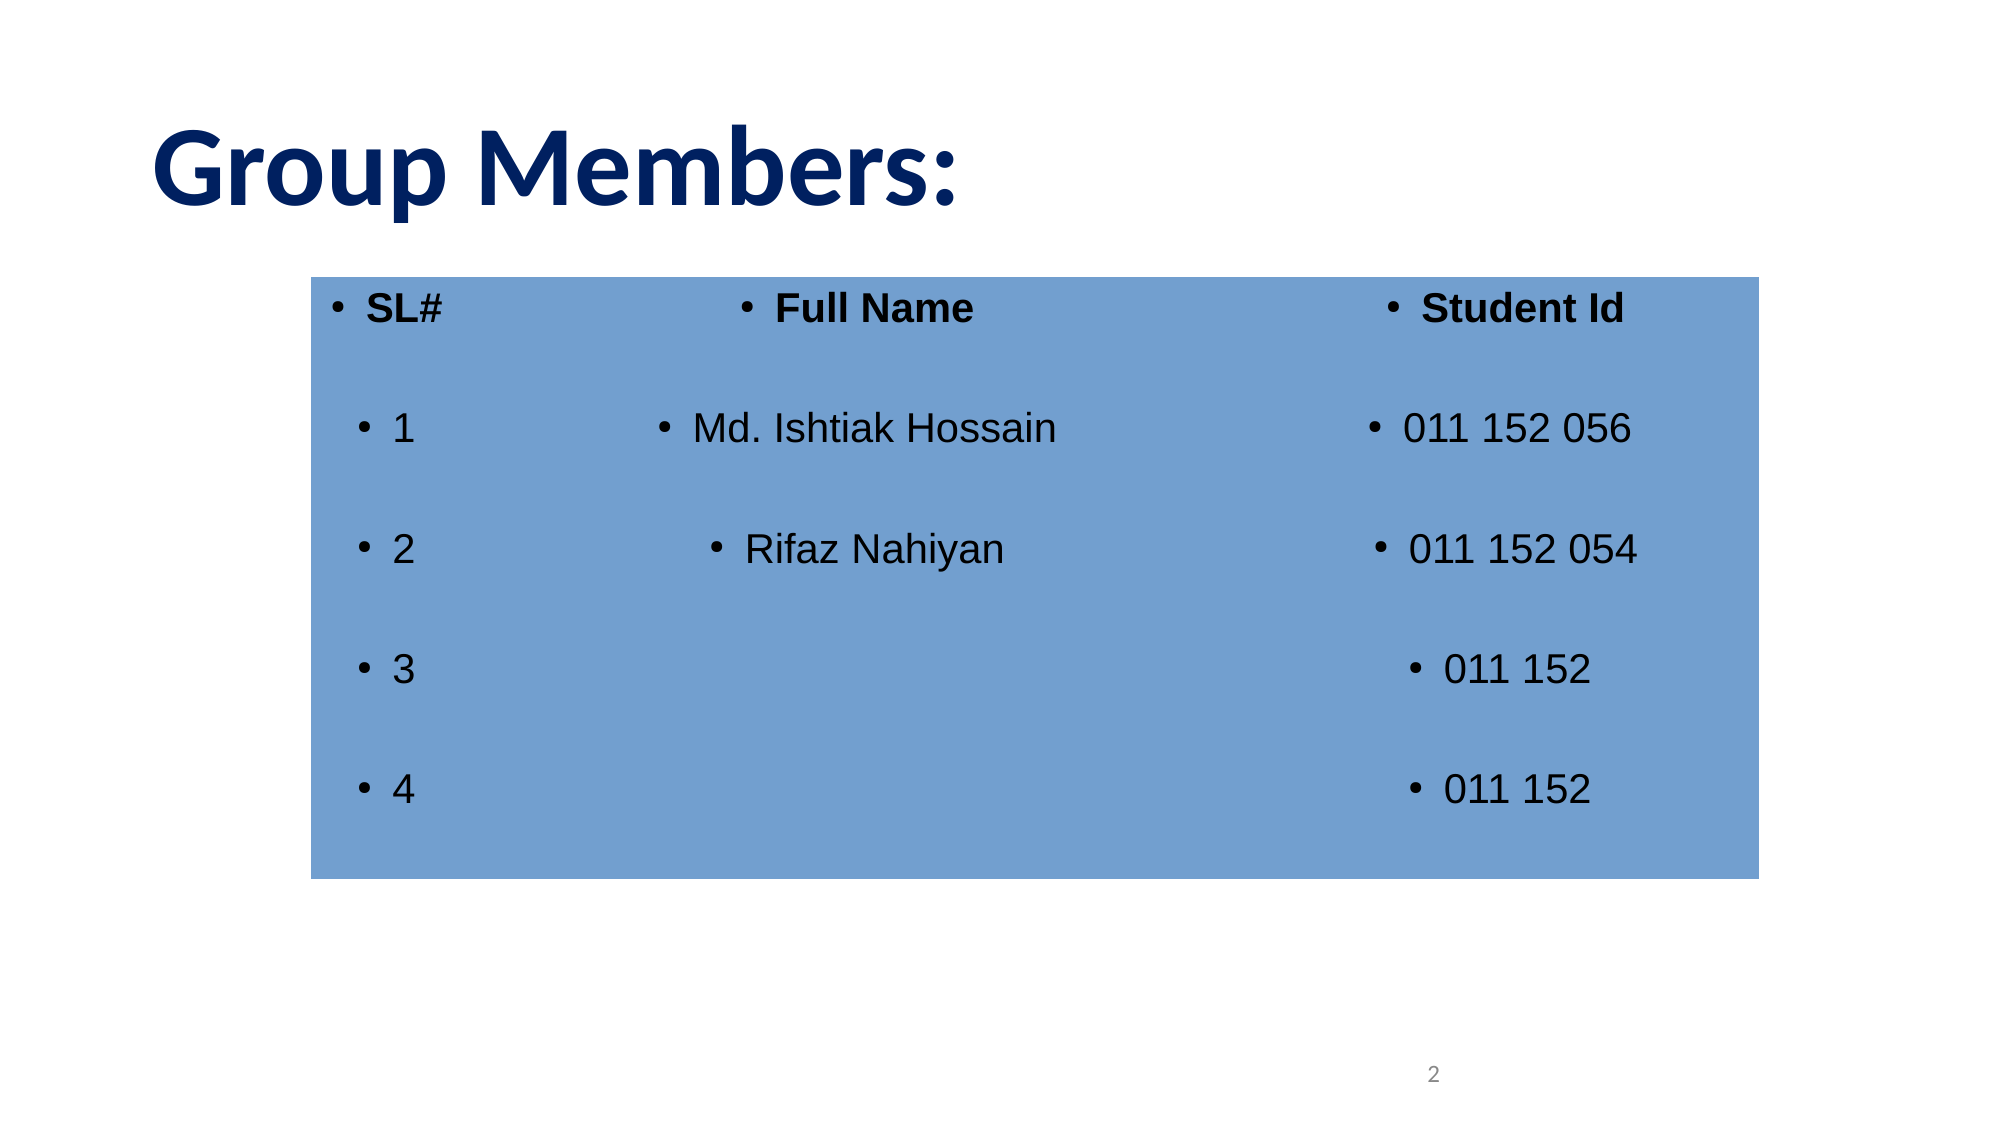

# Group Members:
| SL# | Full Name | Student Id |
| --- | --- | --- |
| 1 | Md. Ishtiak Hossain | 011 152 056 |
| 2 | Rifaz Nahiyan | 011 152 054 |
| 3 | | 011 152 |
| 4 | | 011 152 |